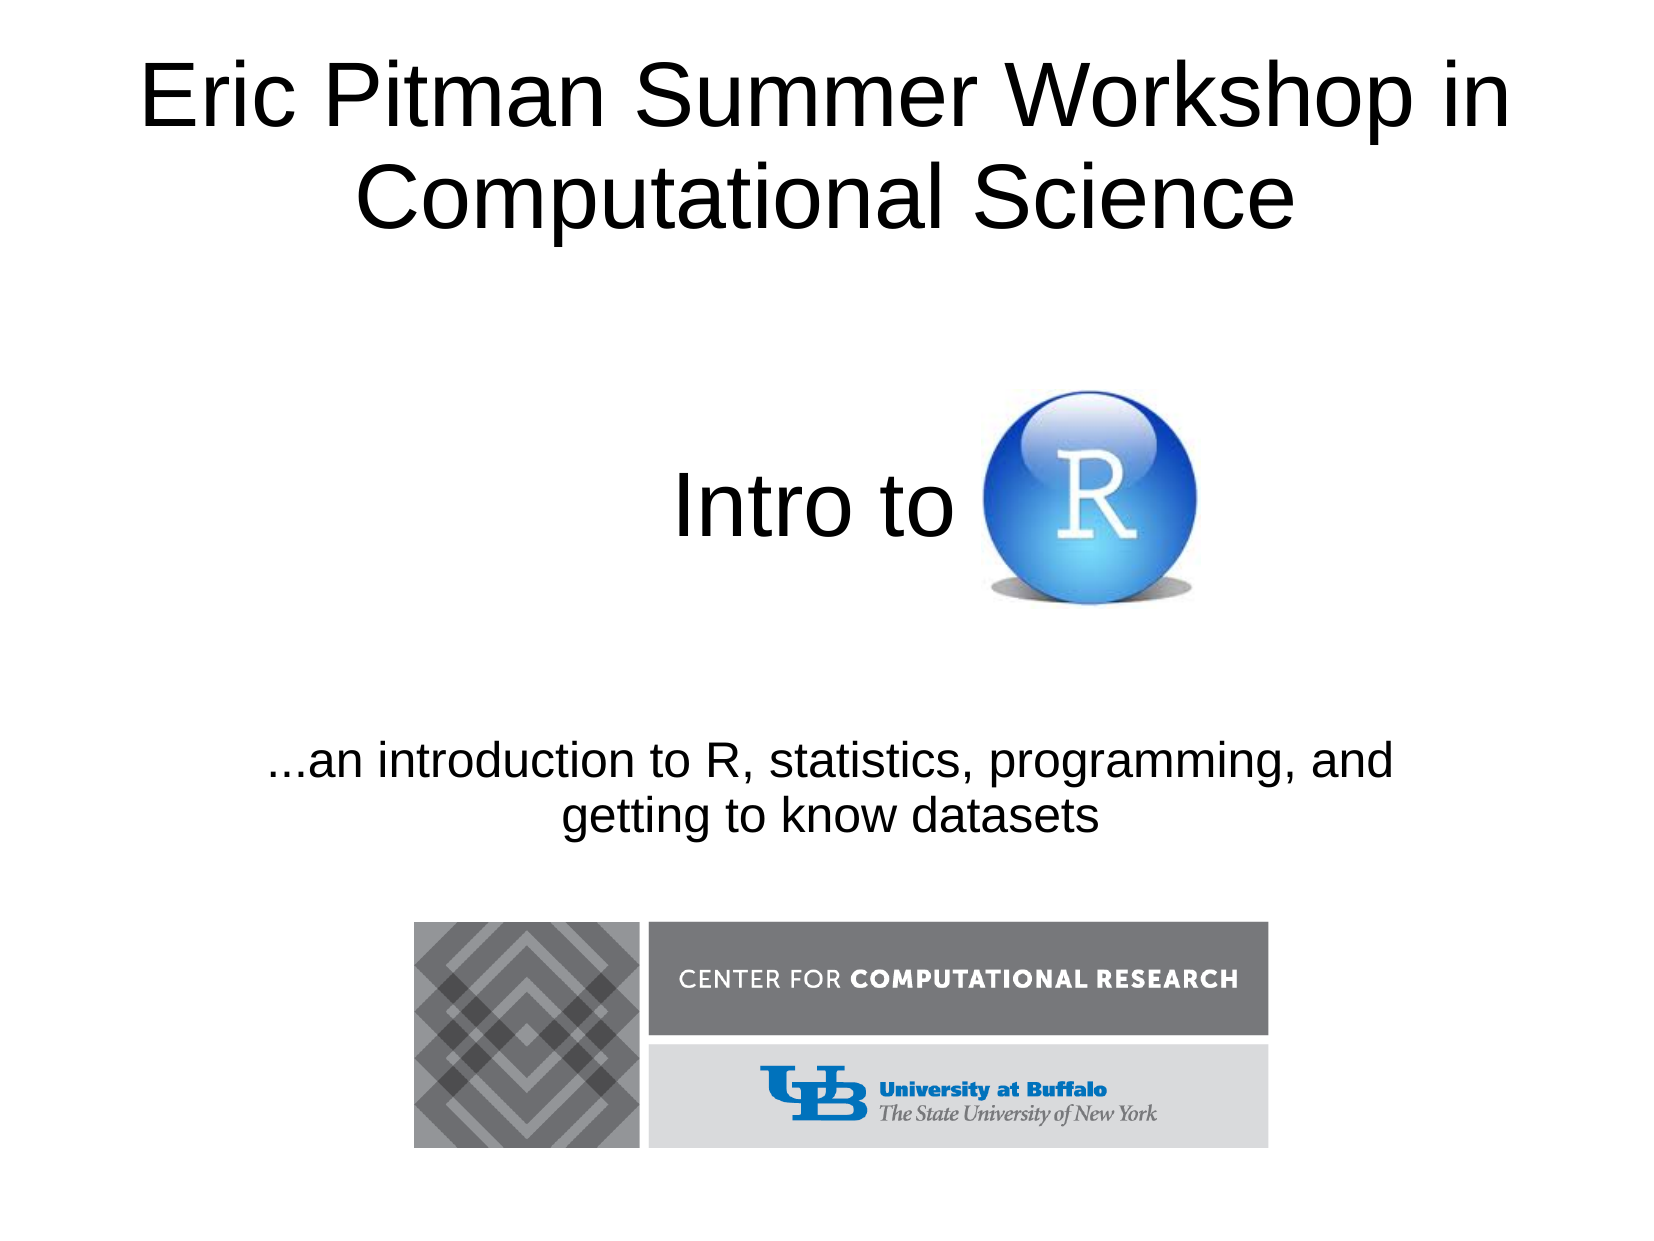

# Eric Pitman Summer Workshop in Computational Science Intro to
...an introduction to R, statistics, programming, and getting to know datasets